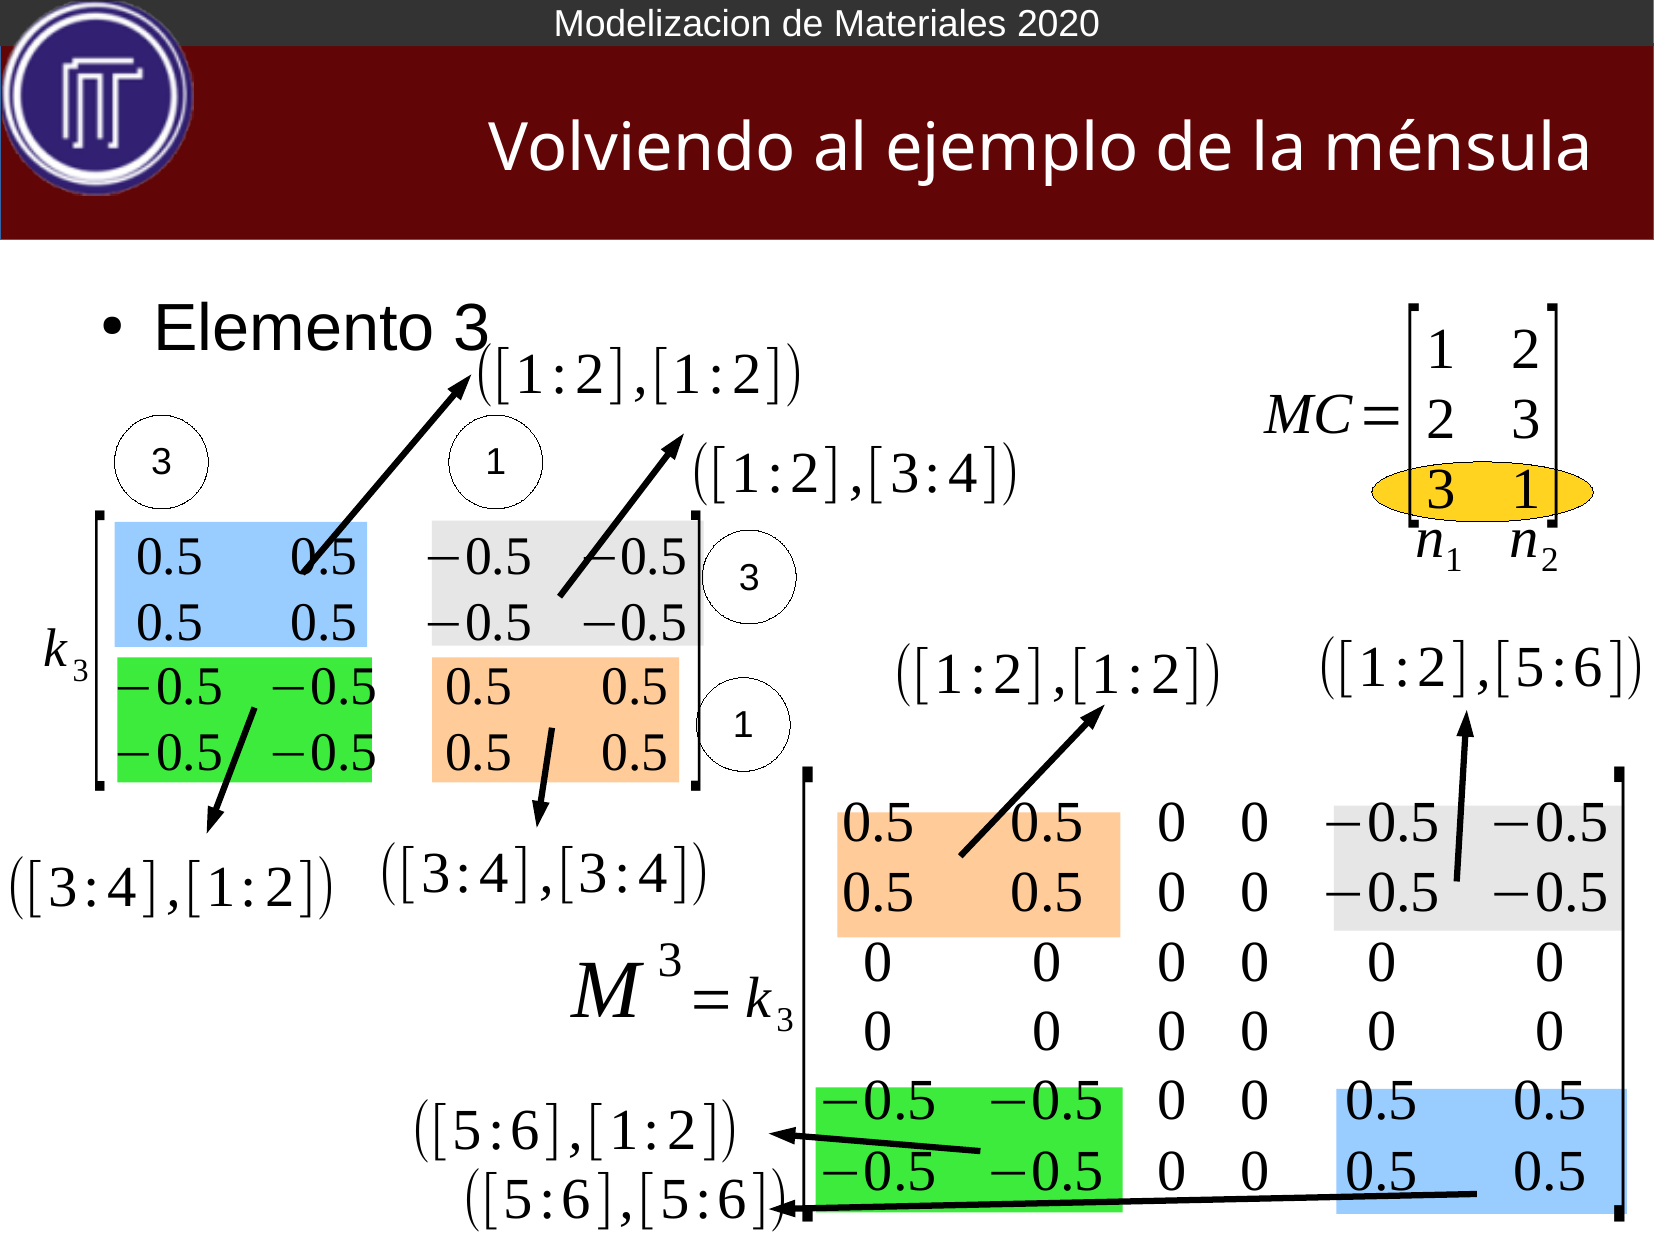

# Volviendo al ejemplo de la ménsula
Elemento 3
3
1
3
1